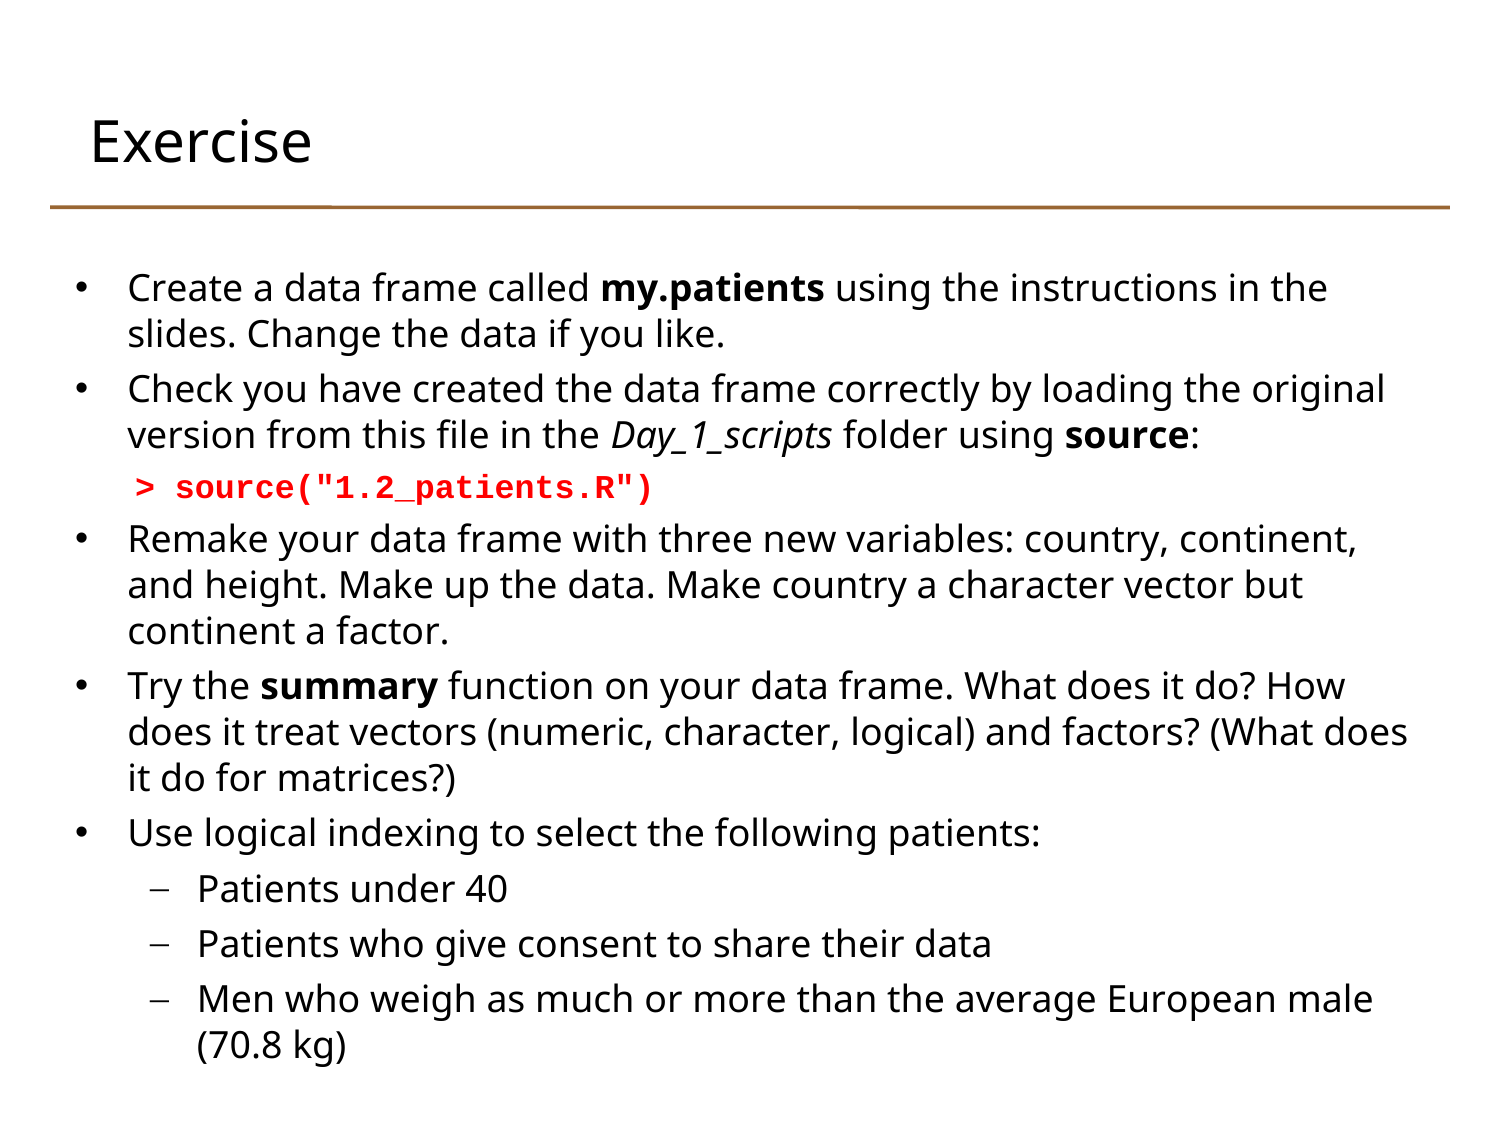

Exercise
Create a data frame called my.patients using the instructions in the slides. Change the data if you like.
Check you have created the data frame correctly by loading the original version from this file in the Day_1_scripts folder using source:
 > source("1.2_patients.R")
Remake your data frame with three new variables: country, continent, and height. Make up the data. Make country a character vector but continent a factor.
Try the summary function on your data frame. What does it do? How does it treat vectors (numeric, character, logical) and factors? (What does it do for matrices?)
Use logical indexing to select the following patients:
Patients under 40
Patients who give consent to share their data
Men who weigh as much or more than the average European male (70.8 kg)